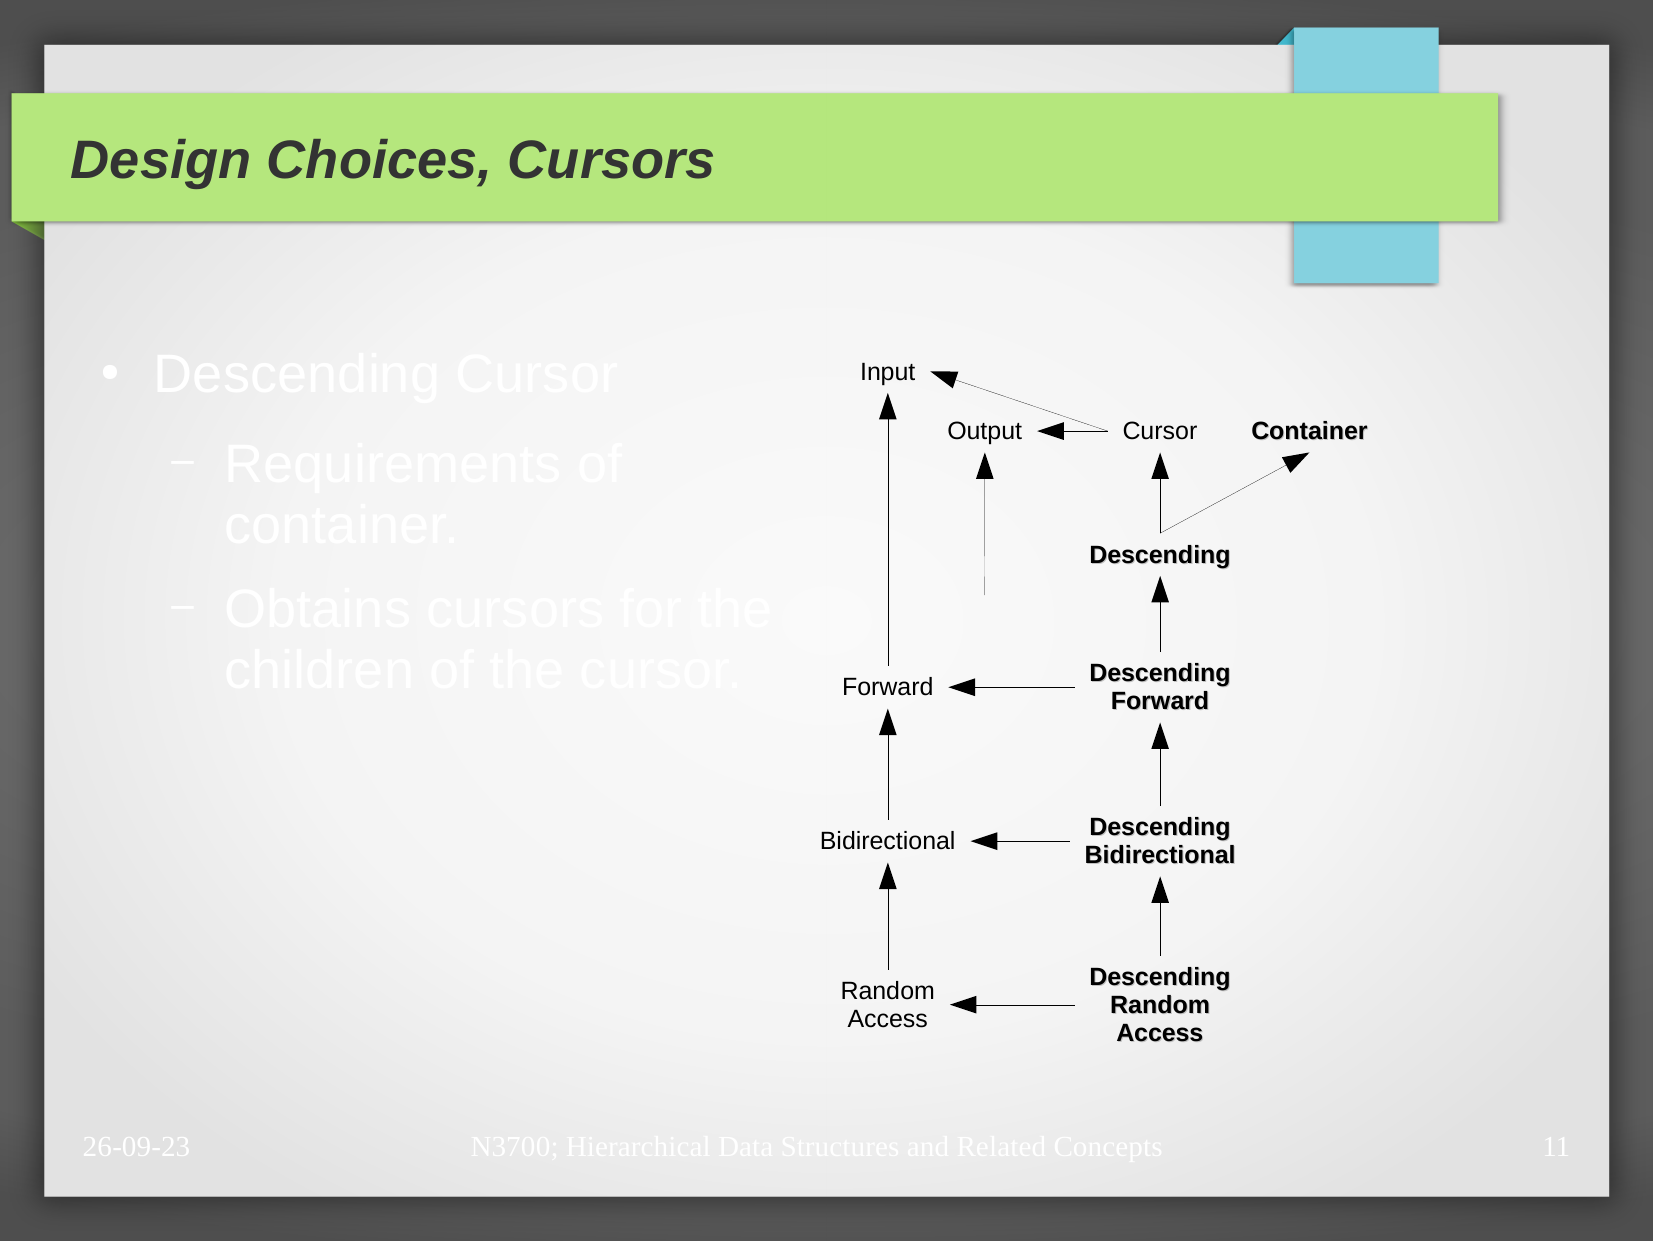

# Design Choices, Cursors
Descending Cursor
Requirements of container.
Obtains cursors for the children of the cursor.
N3700; Hierarchical Data Structures and Related Concepts
11